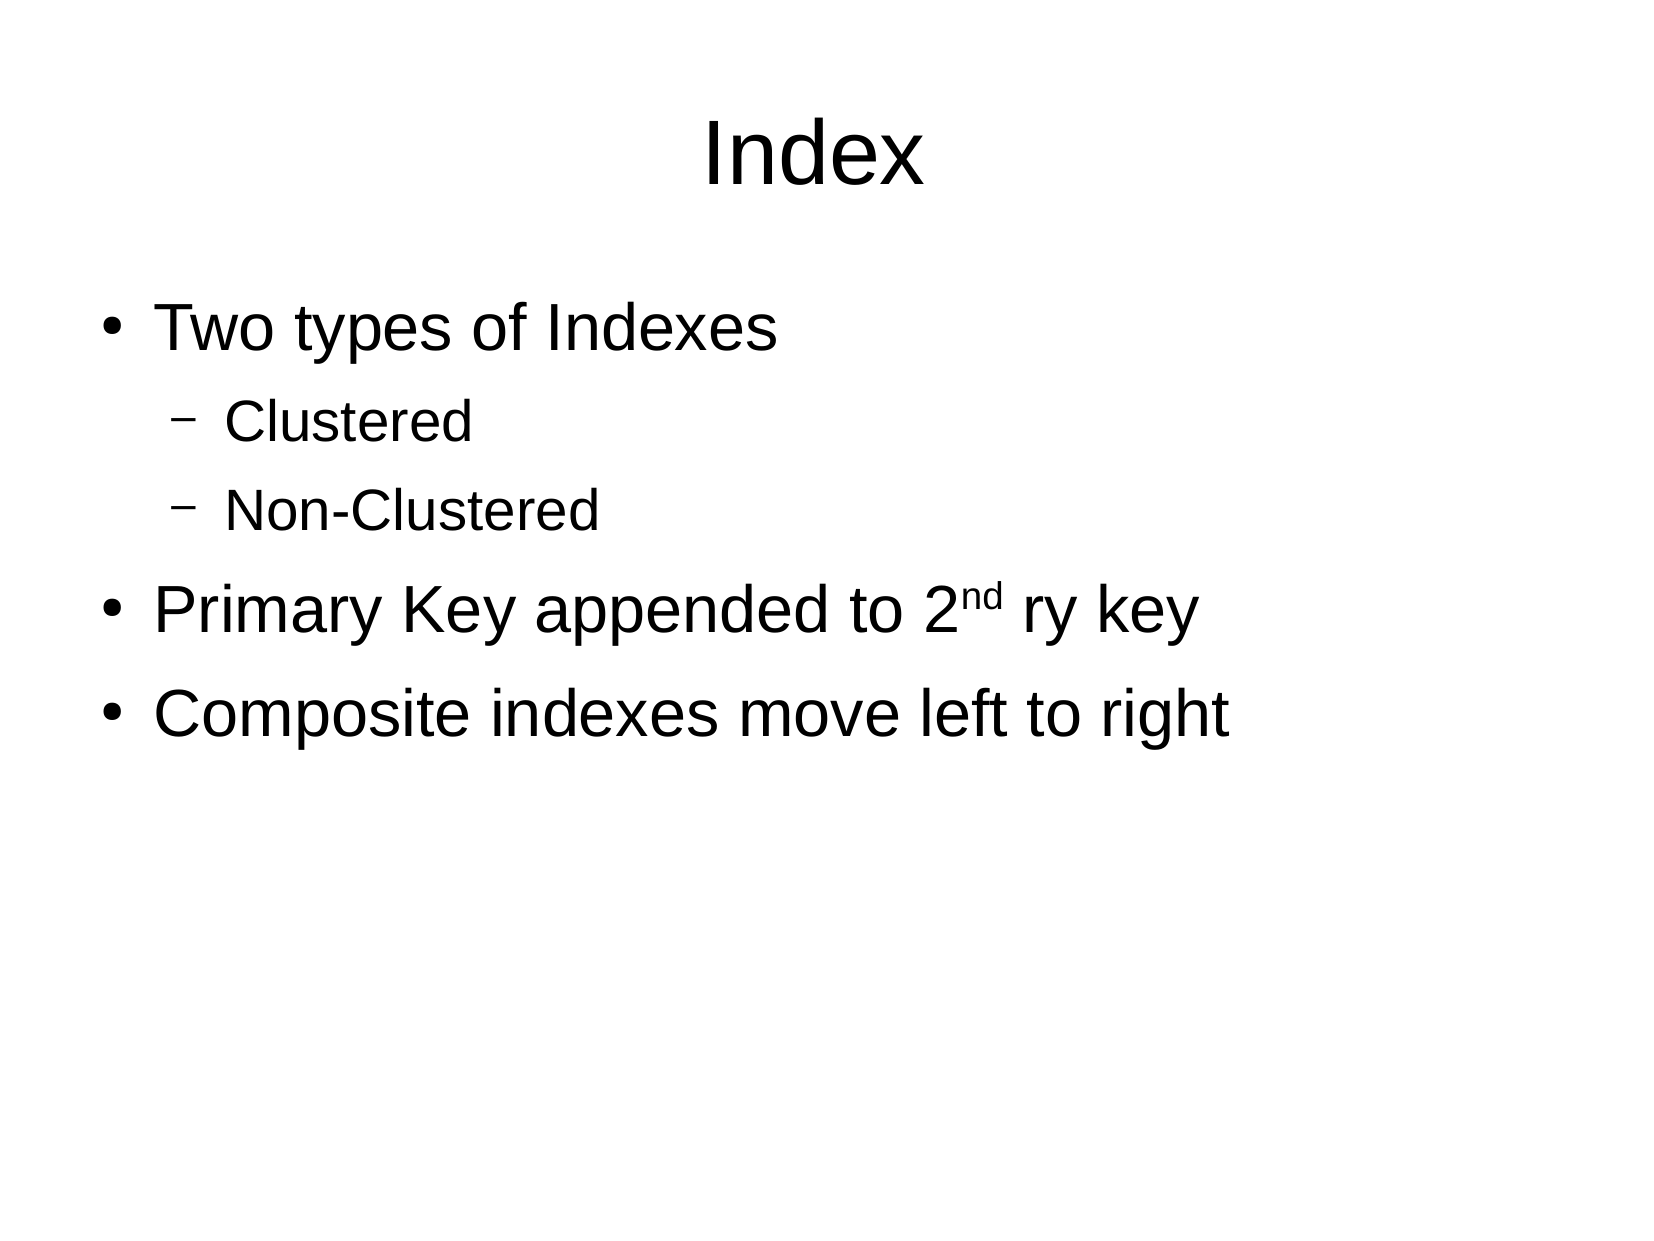

# Index
Two types of Indexes
Clustered
Non-Clustered
Primary Key appended to 2nd ry key
Composite indexes move left to right